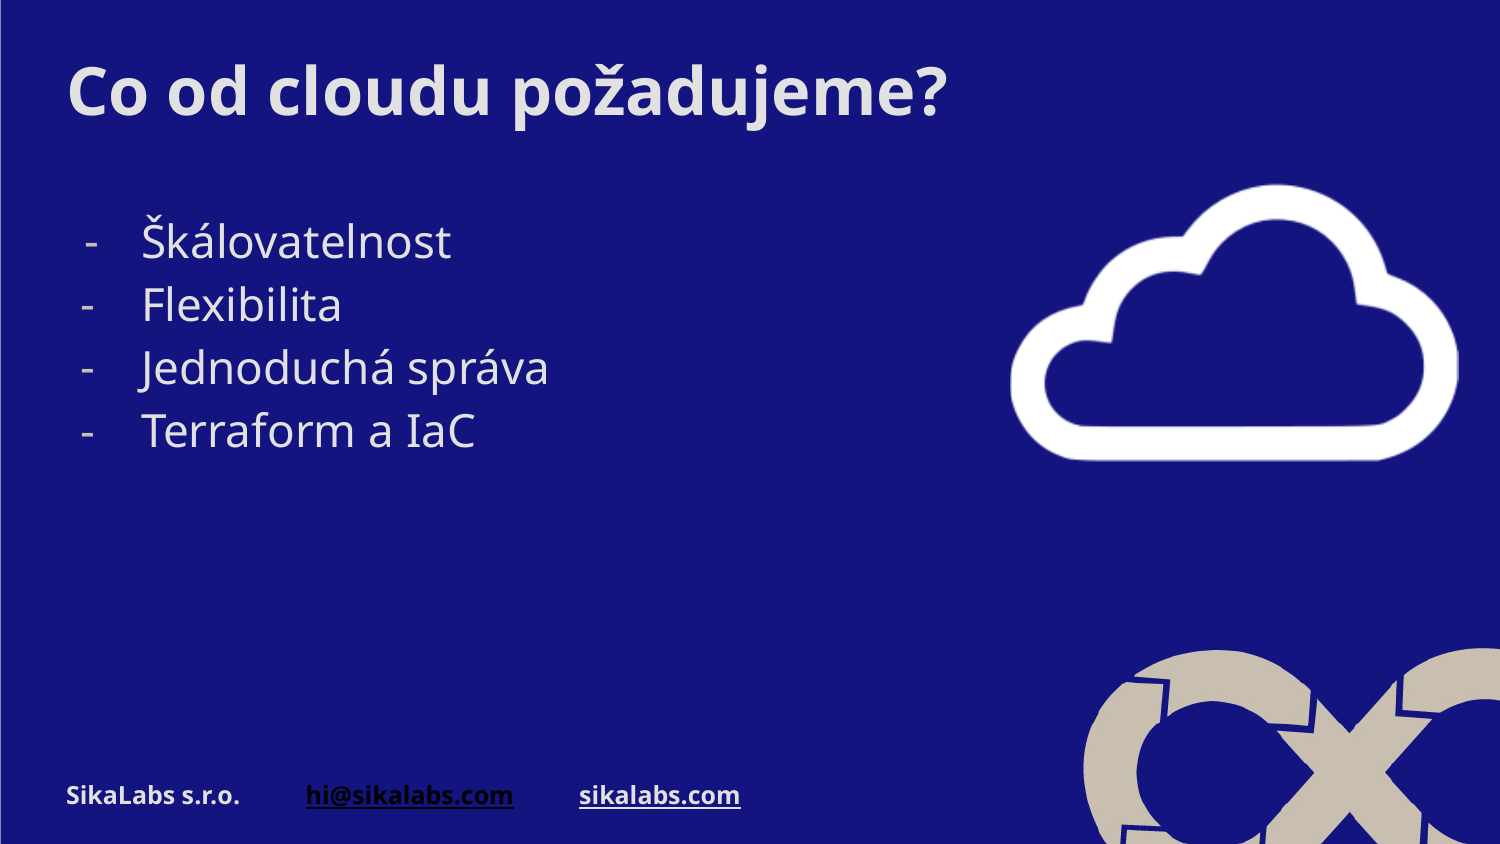

# Co od cloudu požadujeme?
Škálovatelnost
Flexibilita
Jednoduchá správa
Terraform a IaC